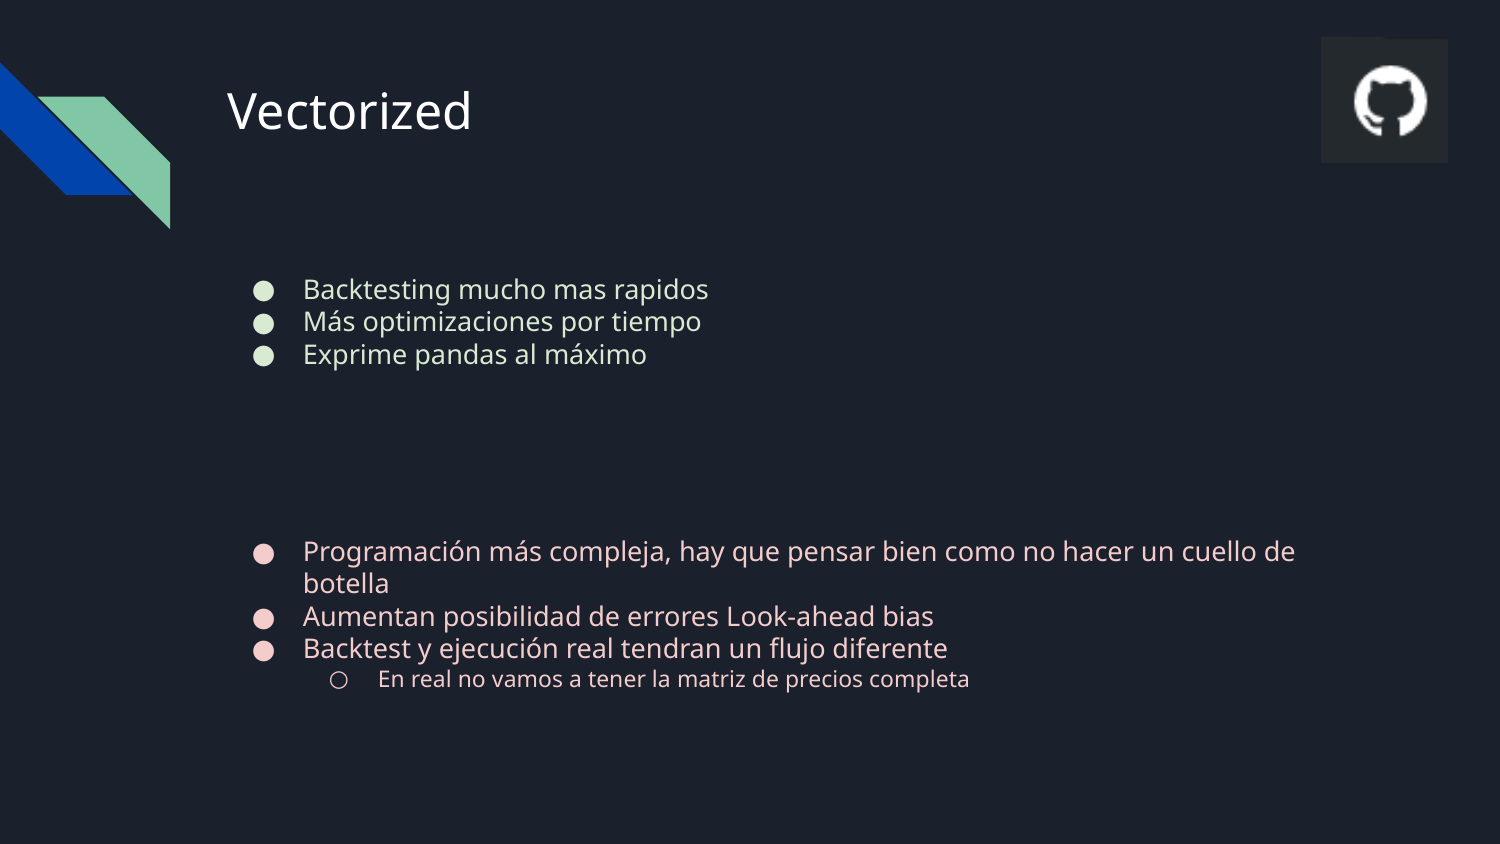

# Vectorized
Backtesting mucho mas rapidos
Más optimizaciones por tiempo
Exprime pandas al máximo
Programación más compleja, hay que pensar bien como no hacer un cuello de botella
Aumentan posibilidad de errores Look-ahead bias
Backtest y ejecución real tendran un flujo diferente
En real no vamos a tener la matriz de precios completa